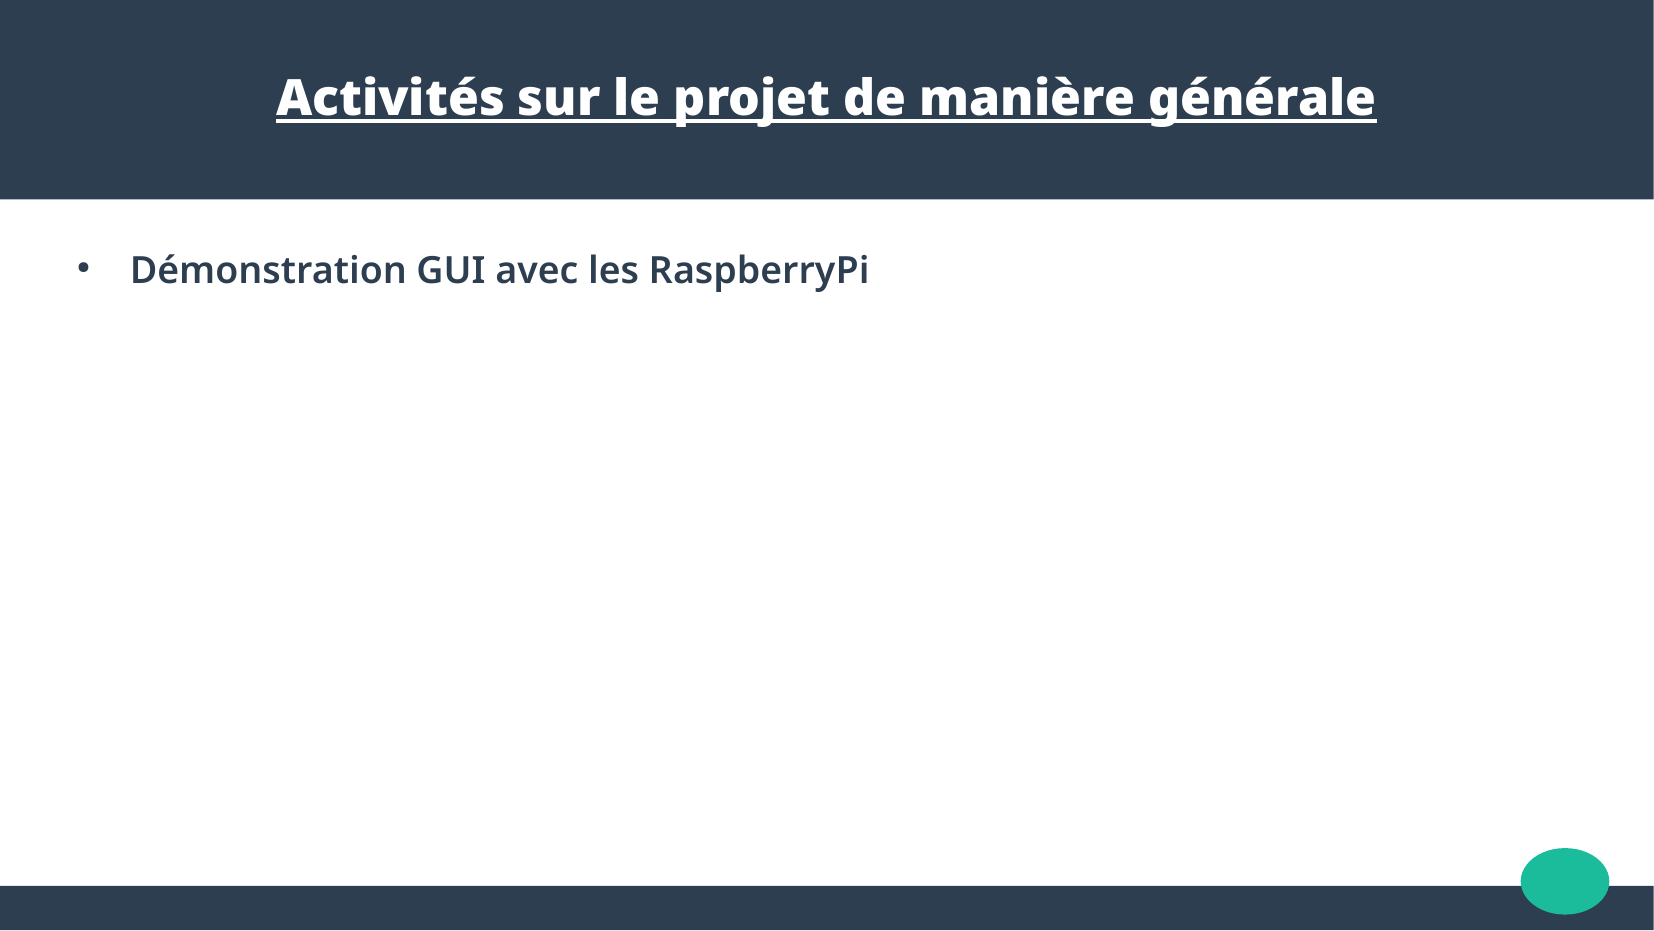

# Activités sur le projet de manière générale
Démonstration GUI avec les RaspberryPi